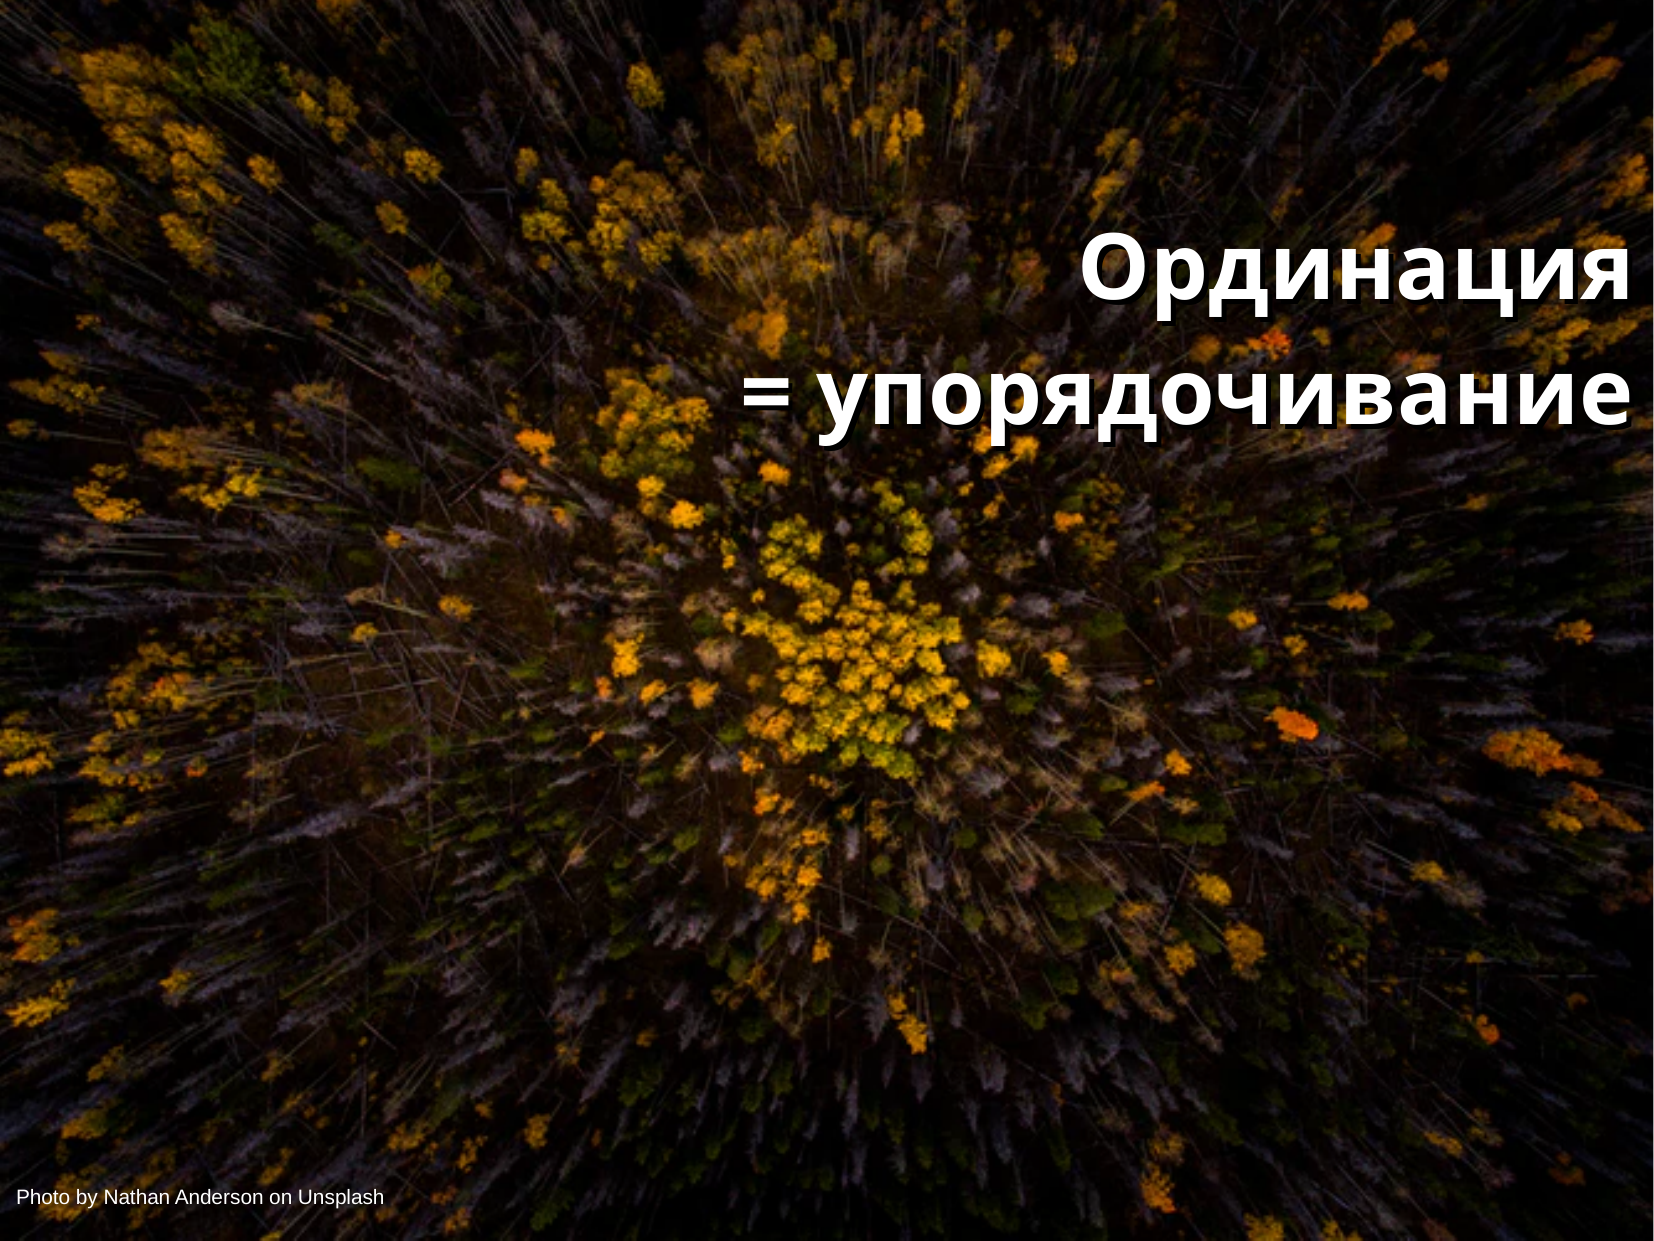

# Ординация
= упорядочивание
Photo by Nathan Anderson on Unsplash